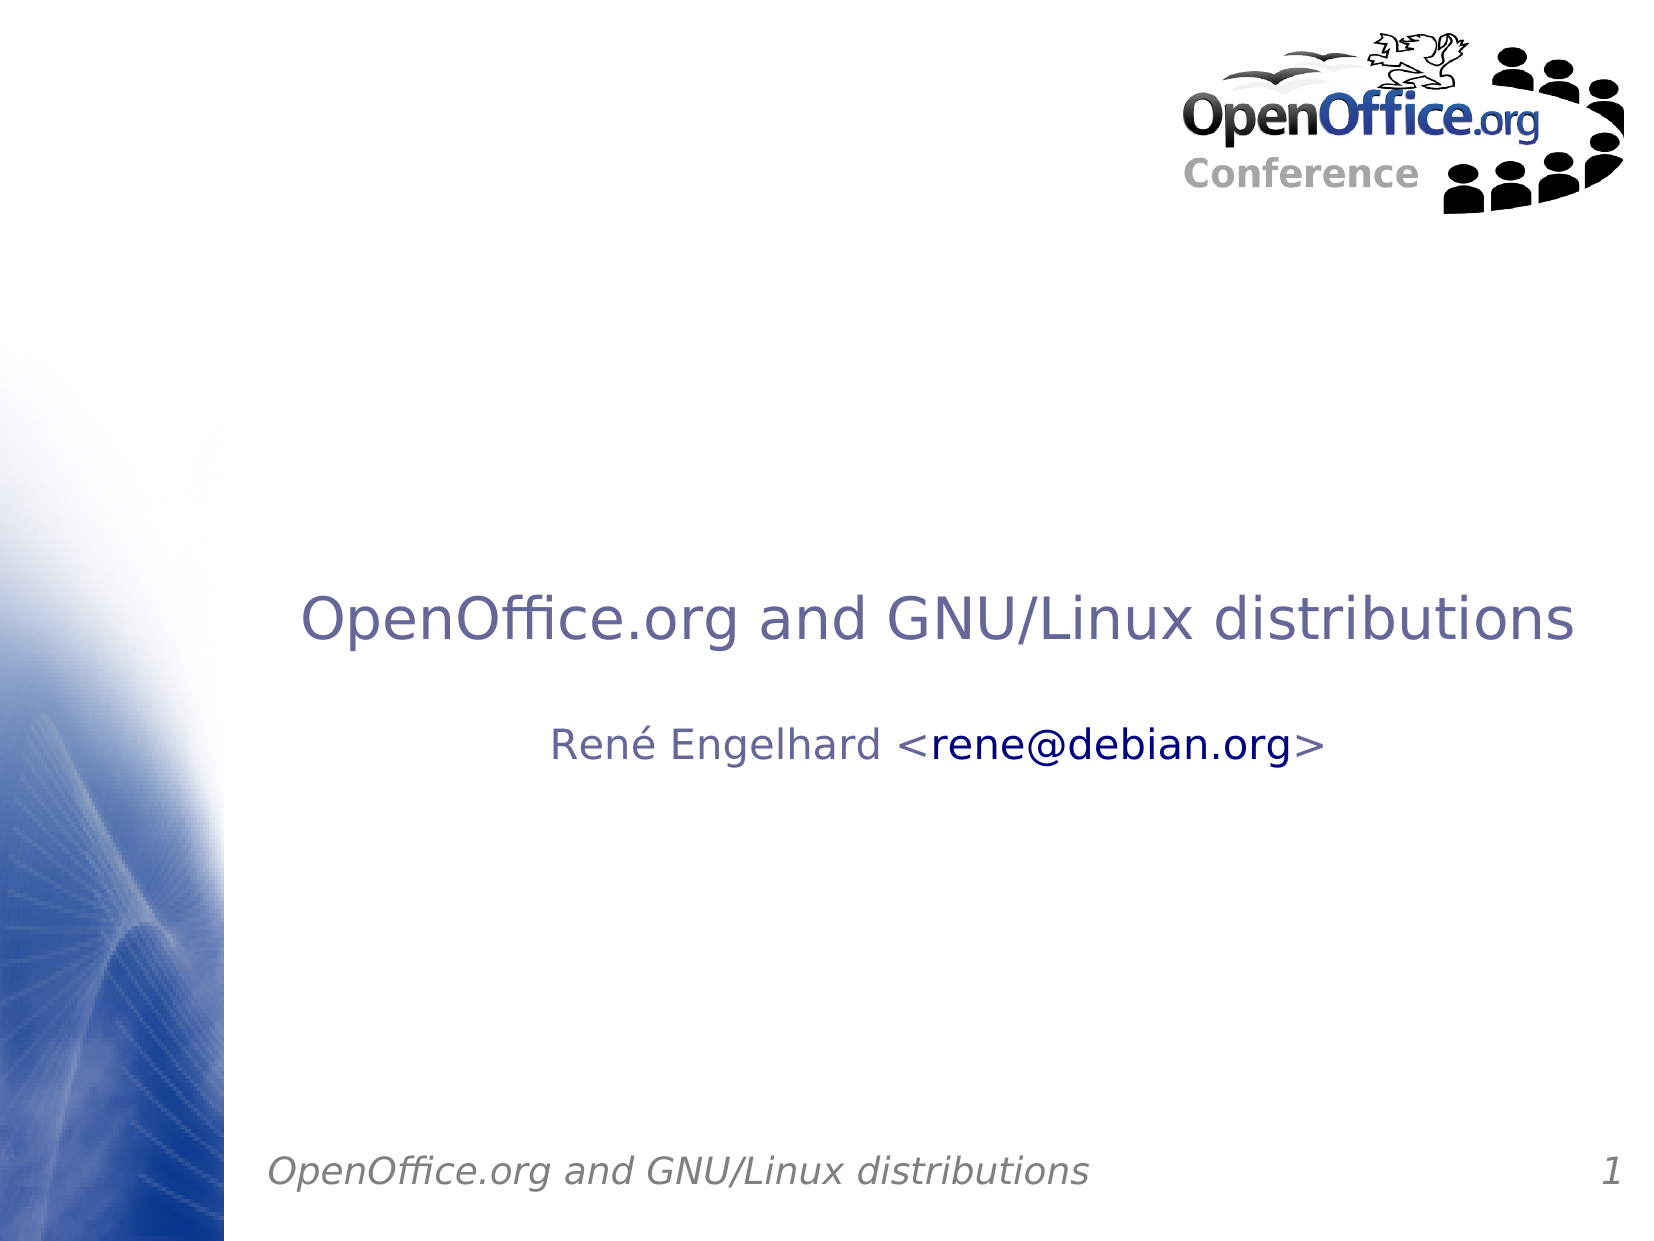

# OpenOffice.org and GNU/Linux distributions
René Engelhard <rene@debian.org>